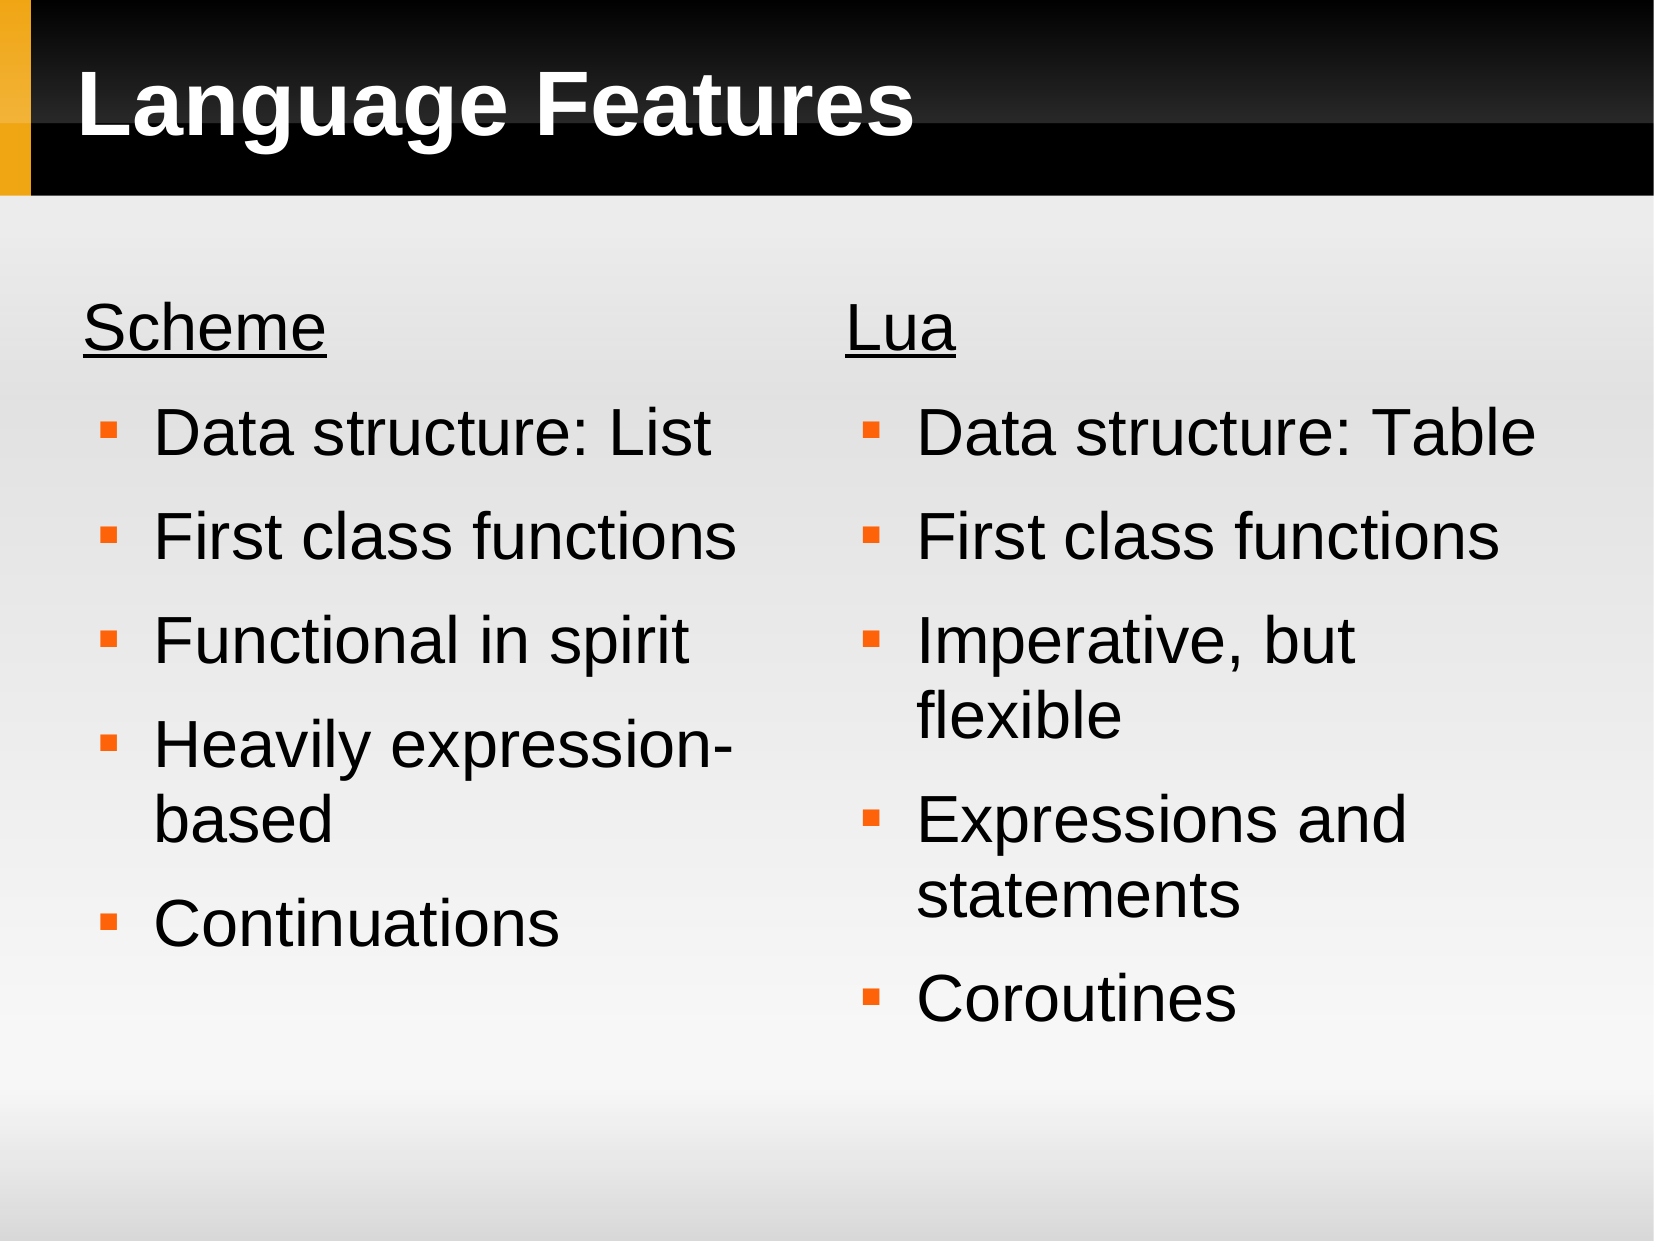

# Language Features
Scheme
Data structure: List
First class functions
Functional in spirit
Heavily expression-based
Continuations
Lua
Data structure: Table
First class functions
Imperative, but flexible
Expressions and statements
Coroutines